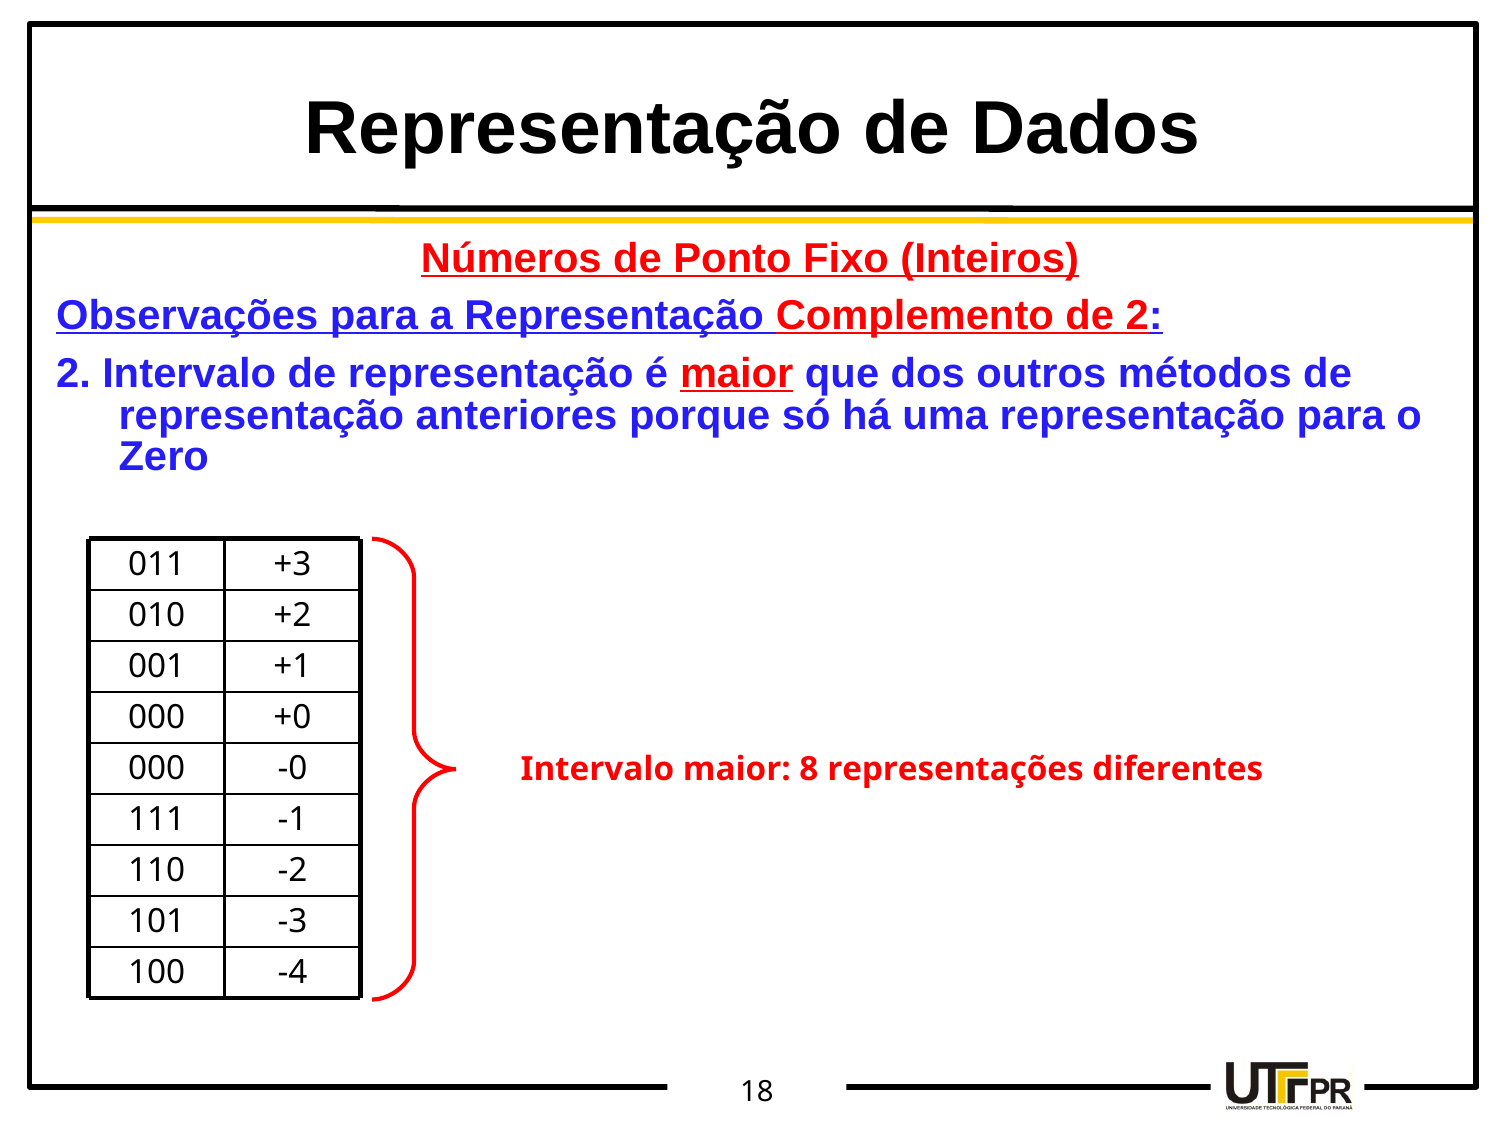

Representação de Dados
# Números de Ponto Fixo (Inteiros)
Observações para a Representação Complemento de 2:
2. Intervalo de representação é maior que dos outros métodos de representação anteriores porque só há uma representação para o Zero
011
+3
010
+2
001
+1
000
+0
000
-0
111
-1
110
-2
101
-3
100
-4
Intervalo maior: 8 representações diferentes